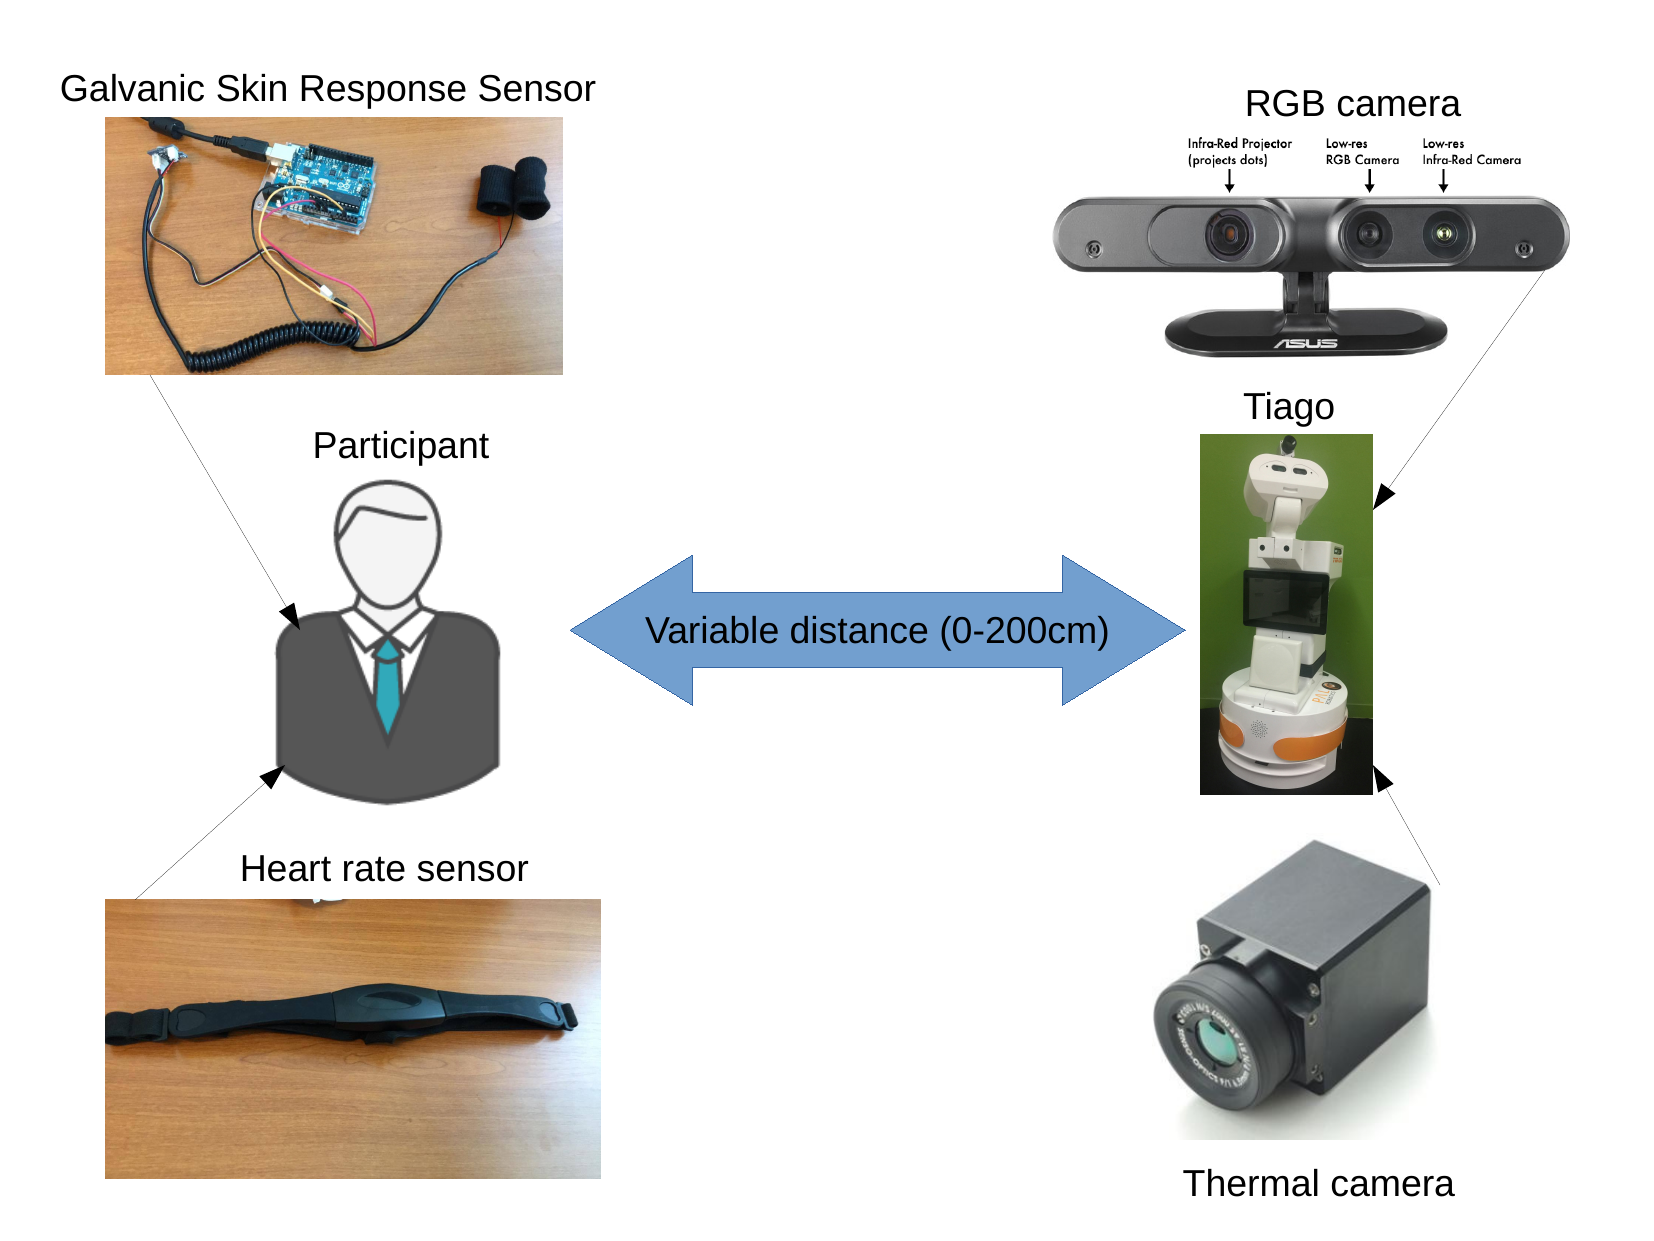

Galvanic Skin Response Sensor
RGB camera
Tiago
Participant
Variable distance (0-200cm)
Heart rate sensor
Thermal camera